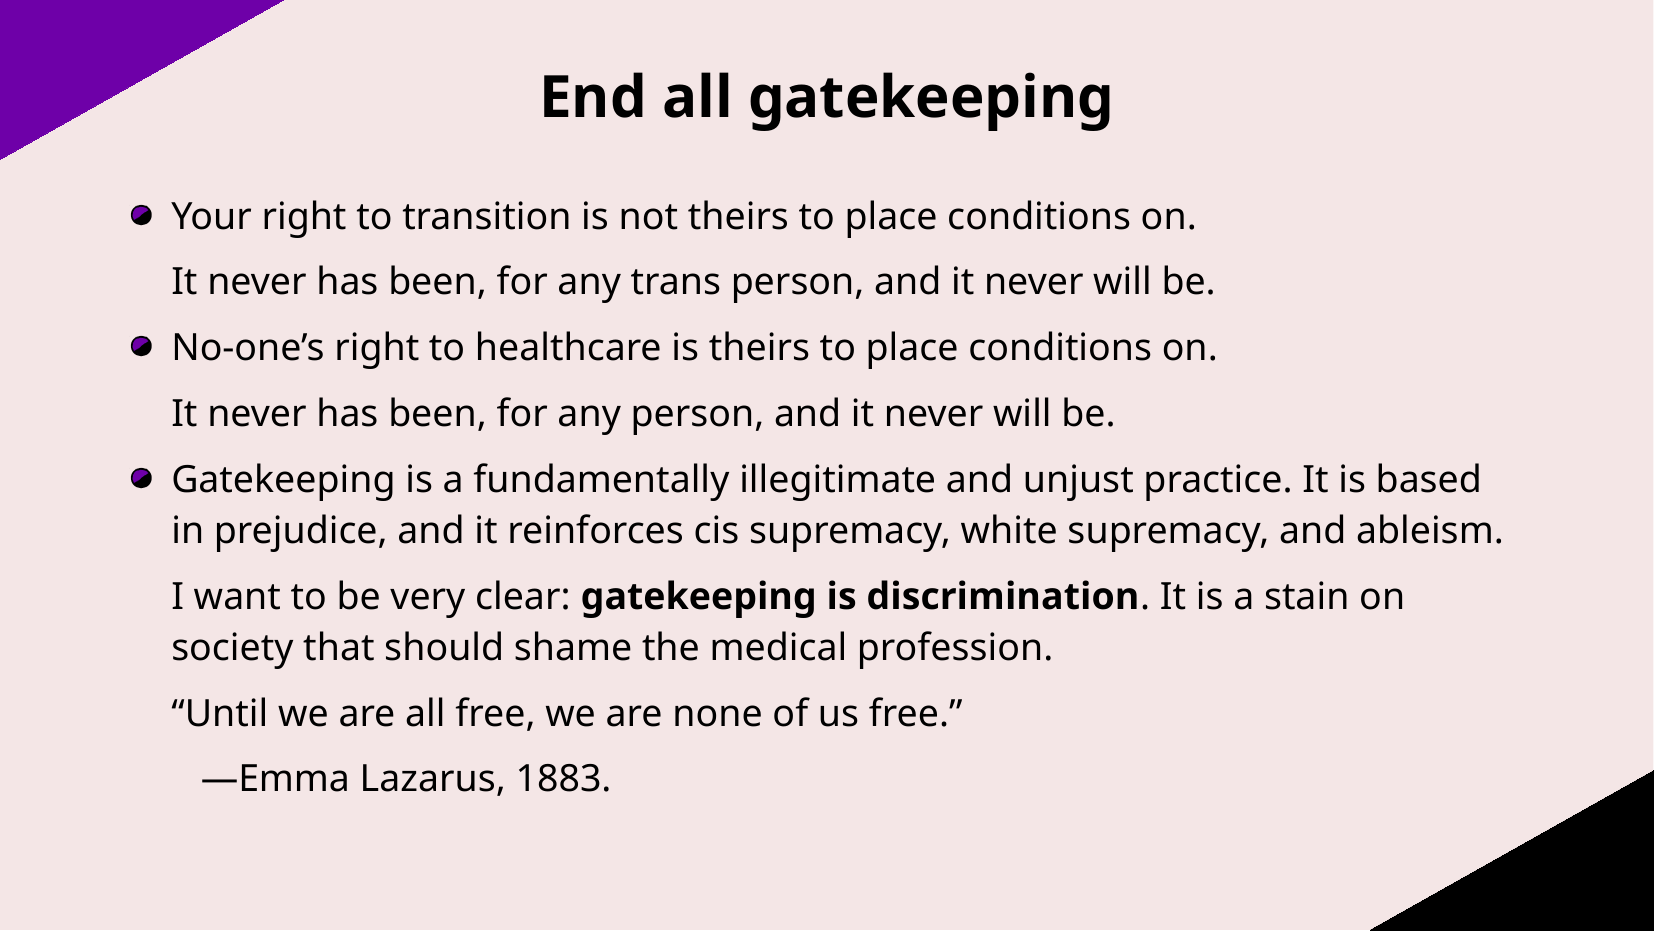

# End all gatekeeping
Your right to transition is not theirs to place conditions on.
It never has been, for any trans person, and it never will be.
No-one’s right to healthcare is theirs to place conditions on.
It never has been, for any person, and it never will be.
Gatekeeping is a fundamentally illegitimate and unjust practice. It is based in prejudice, and it reinforces cis supremacy, white supremacy, and ableism.
I want to be very clear: gatekeeping is discrimination. It is a stain on society that should shame the medical profession.
“Until we are all free, we are none of us free.”
—Emma Lazarus, 1883.